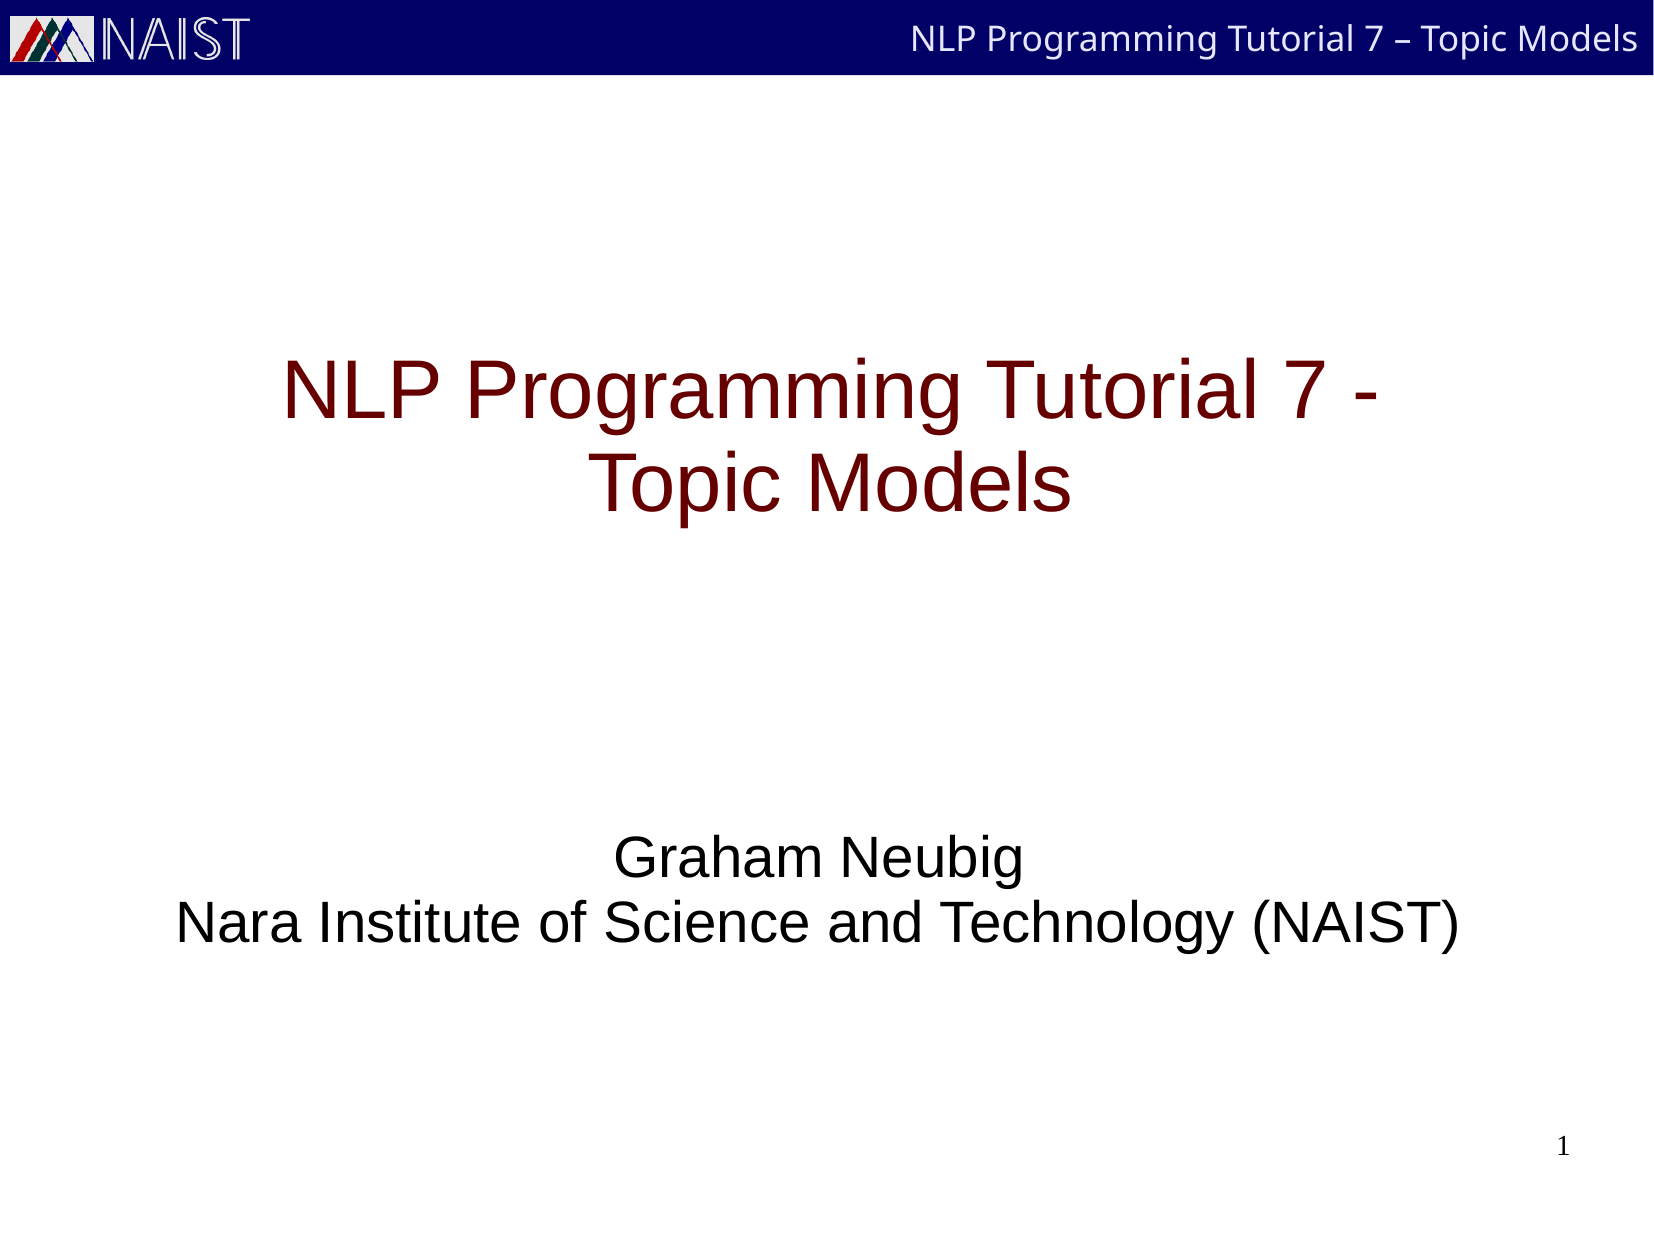

# NLP Programming Tutorial 7 - Topic Models
Graham Neubig
Nara Institute of Science and Technology (NAIST)
1